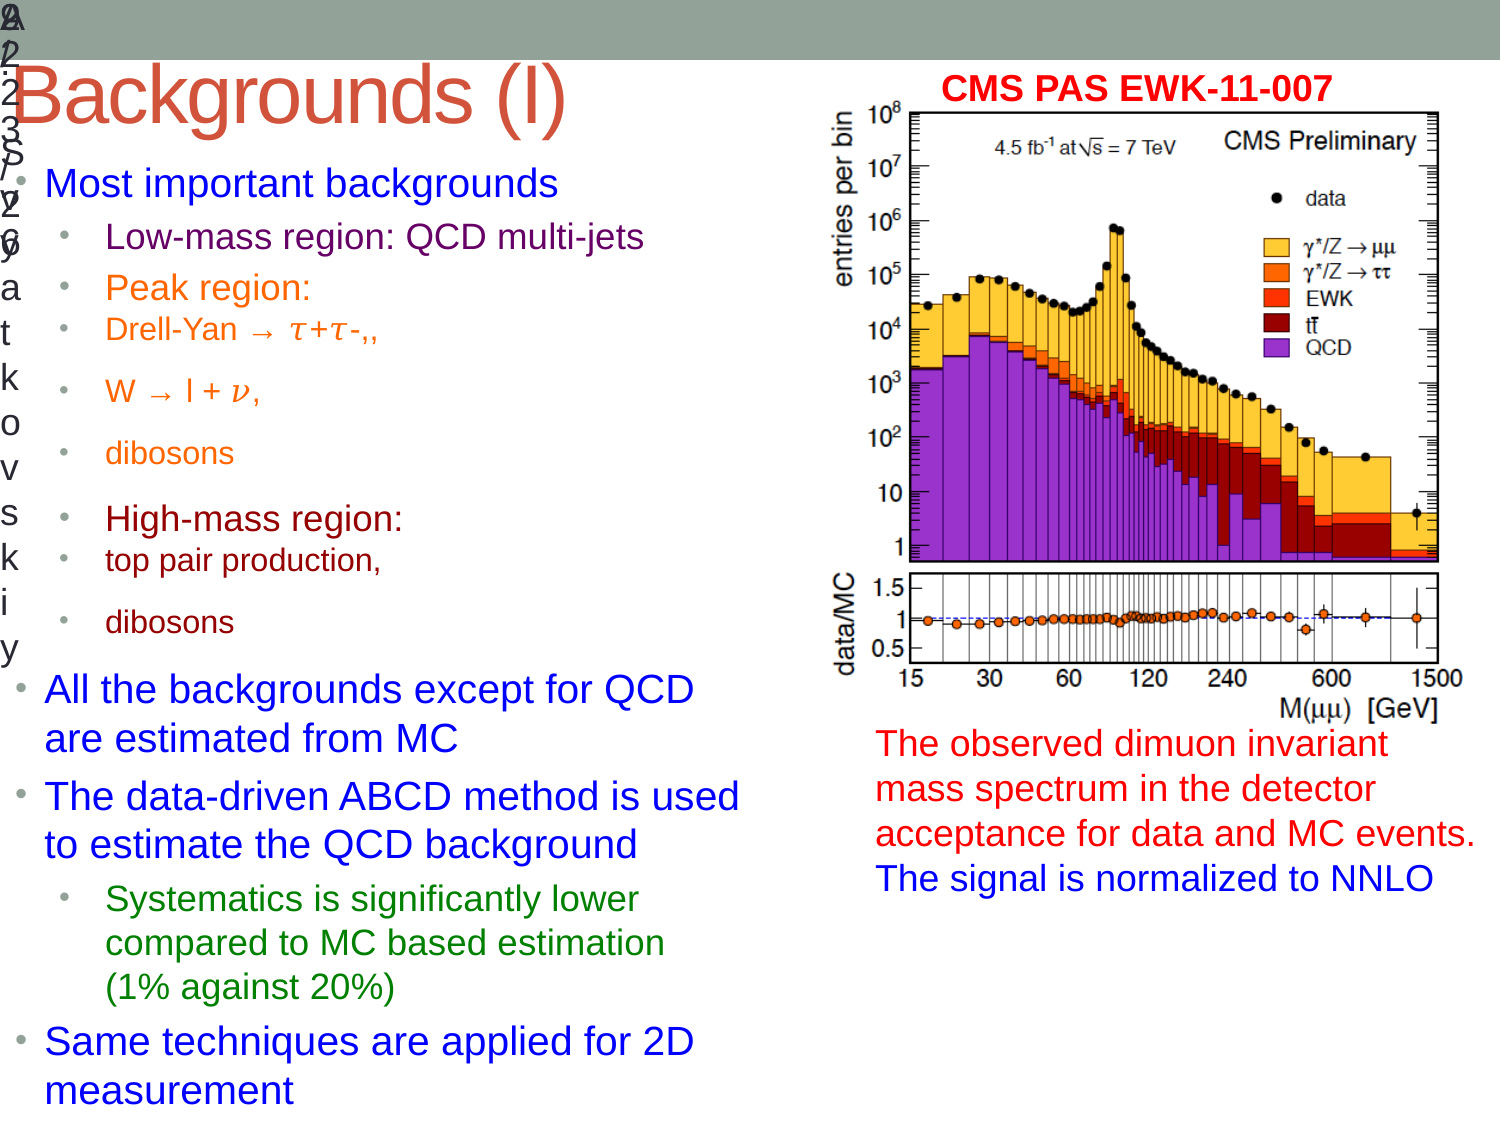

A. Svyatkovskiy
# Backgrounds (I)
CMS PAS EWK-11-007
Most important backgrounds
Low-mass region: QCD multi-jets
Peak region:
Drell-Yan → 𝜏+𝜏-,,
W → l + 𝜈,
dibosons
High-mass region:
top pair production,
dibosons
All the backgrounds except for QCD
are estimated from MC
The data-driven ABCD method is used
to estimate the QCD background
Systematics is significantly lower
compared to MC based estimation
(1% against 20%)
Same techniques are applied for 2D
measurement
The observed dimuon invariant
mass spectrum in the detector
acceptance for data and MC events.
The signal is normalized to NNLO